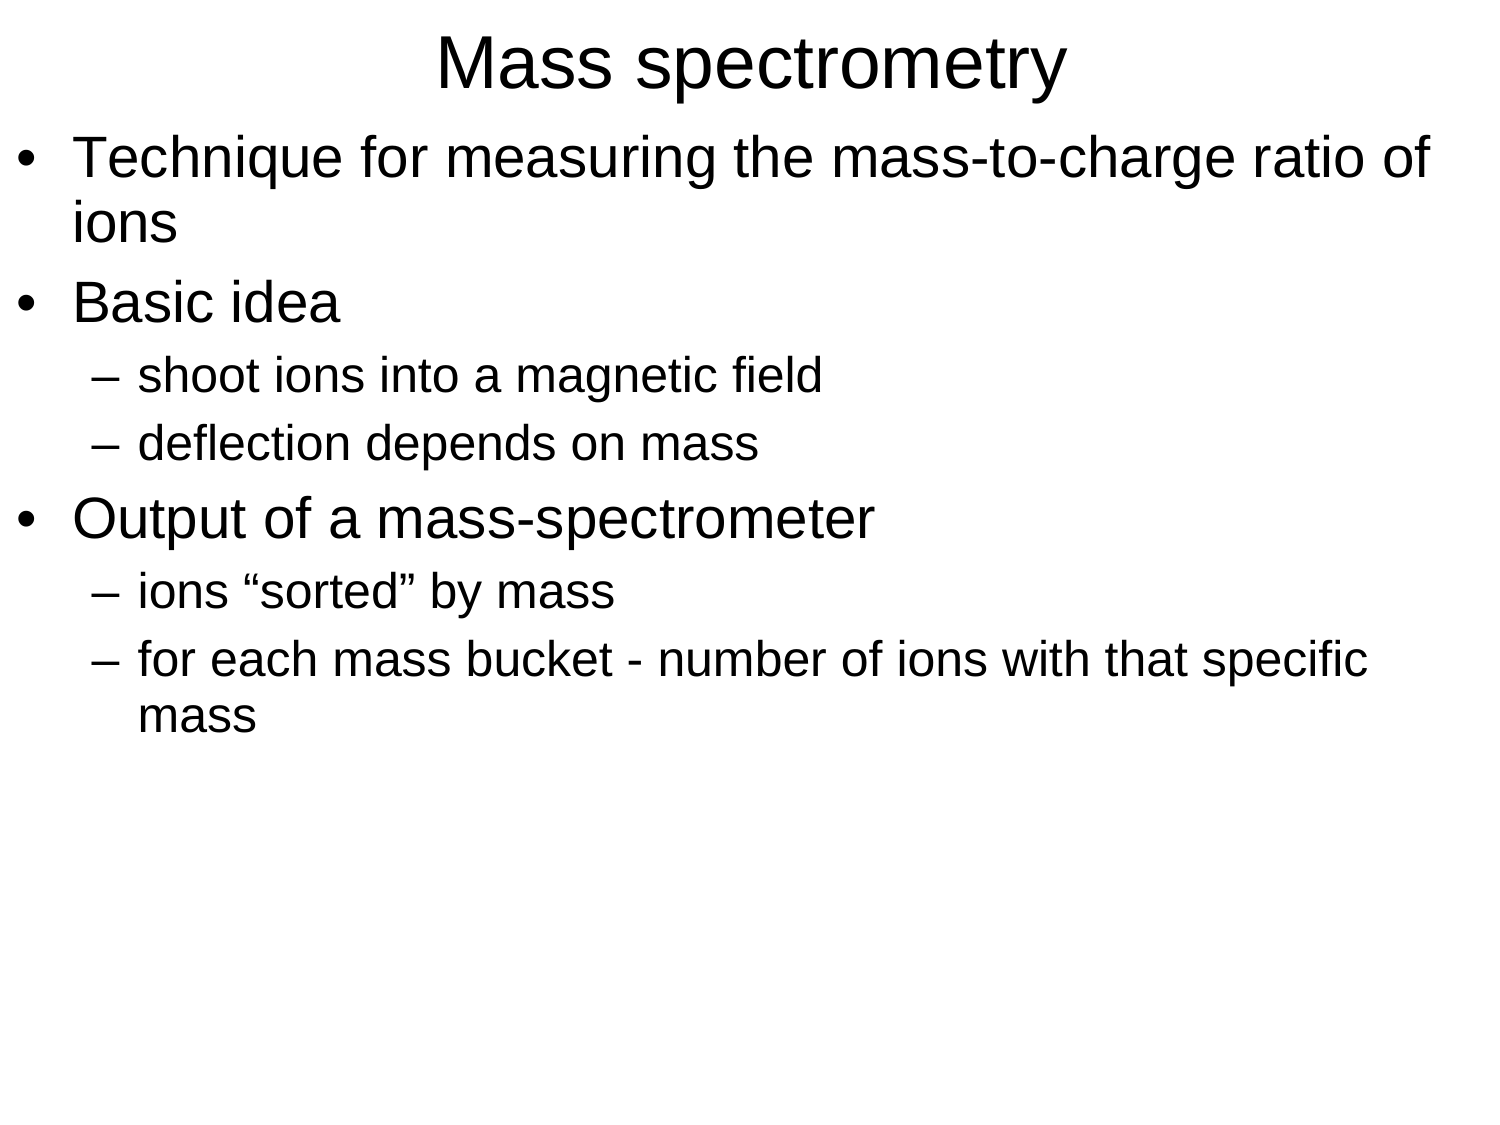

# Mass spectrometry
Technique for measuring the mass-to-charge ratio of ions
Basic idea
shoot ions into a magnetic field
deflection depends on mass
Output of a mass-spectrometer
ions “sorted” by mass
for each mass bucket - number of ions with that specific mass